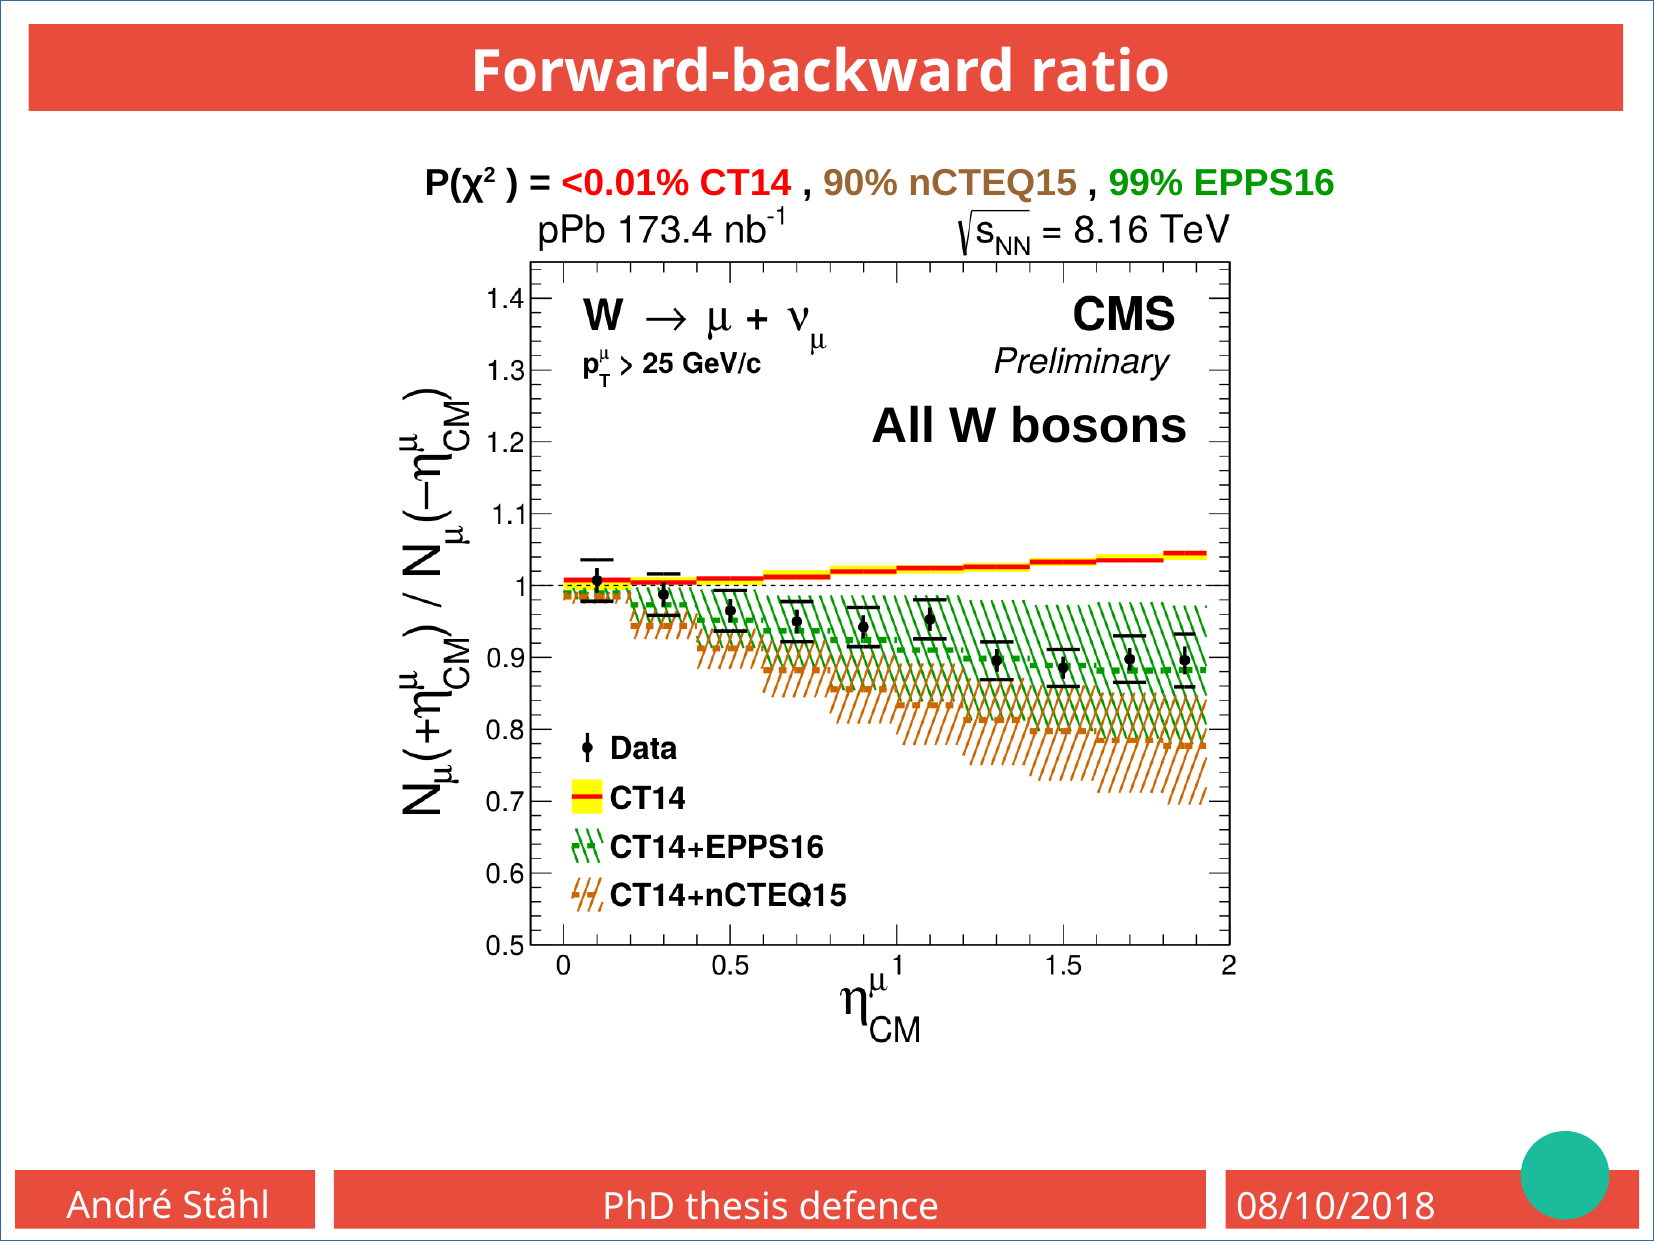

# Forward-backward ratio
P(χ2 ) = <0.01% CT14 , 90% nCTEQ15 , 99% EPPS16
All W bosons
08/10/2018